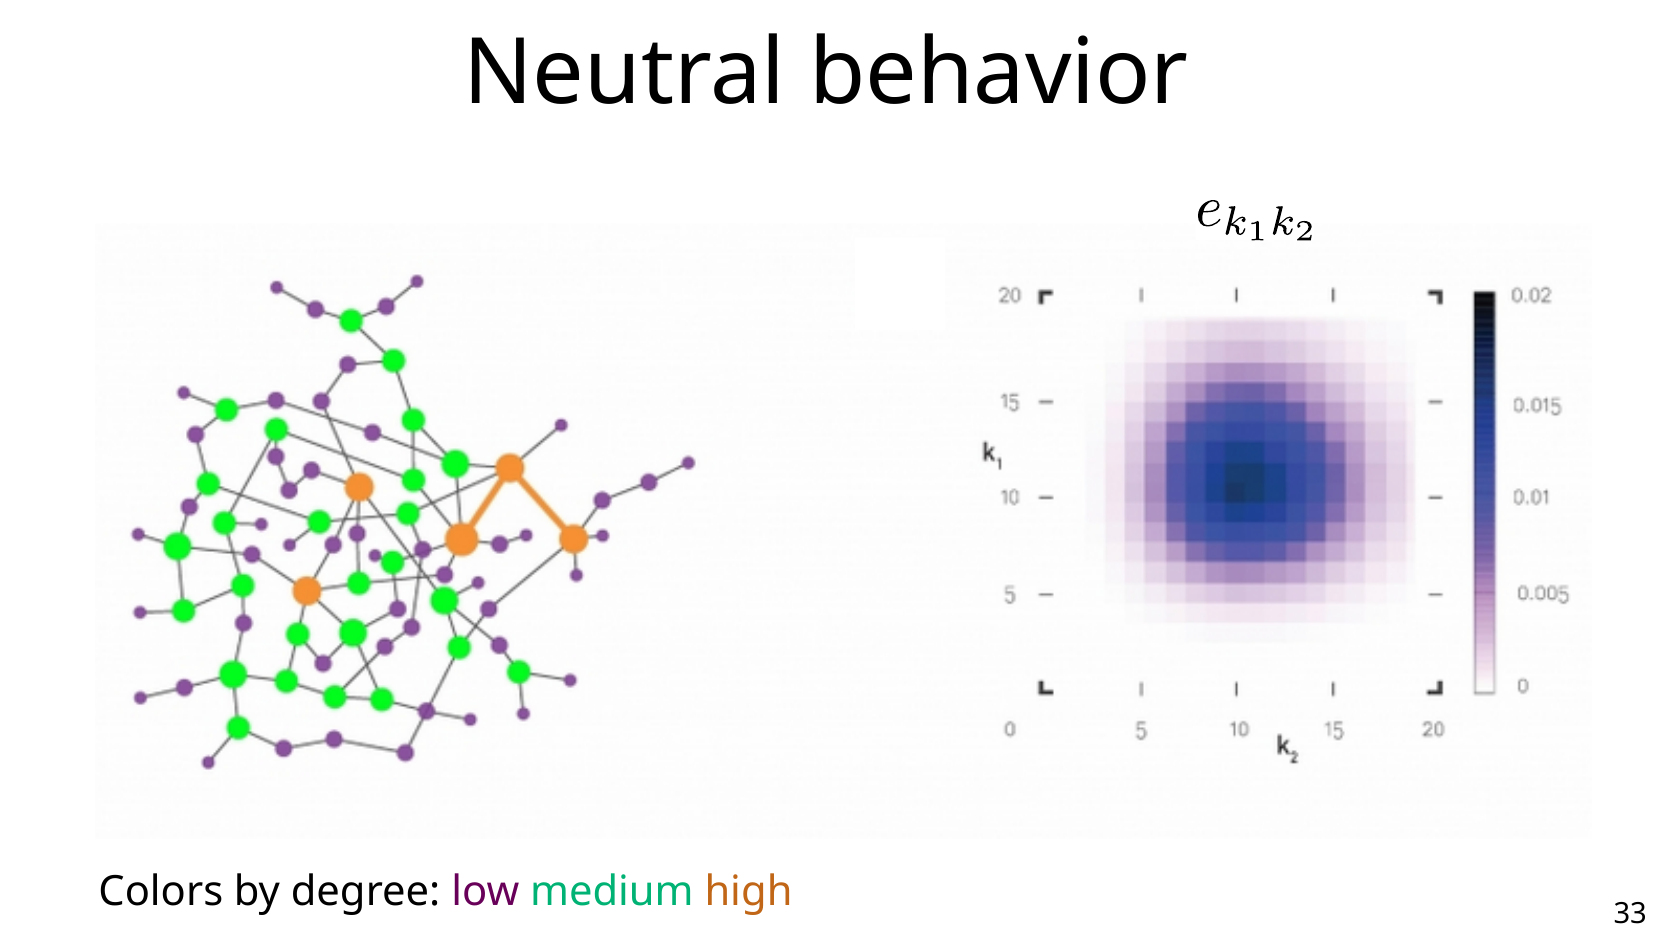

# Neutral behavior
Colors by degree: low medium high
33